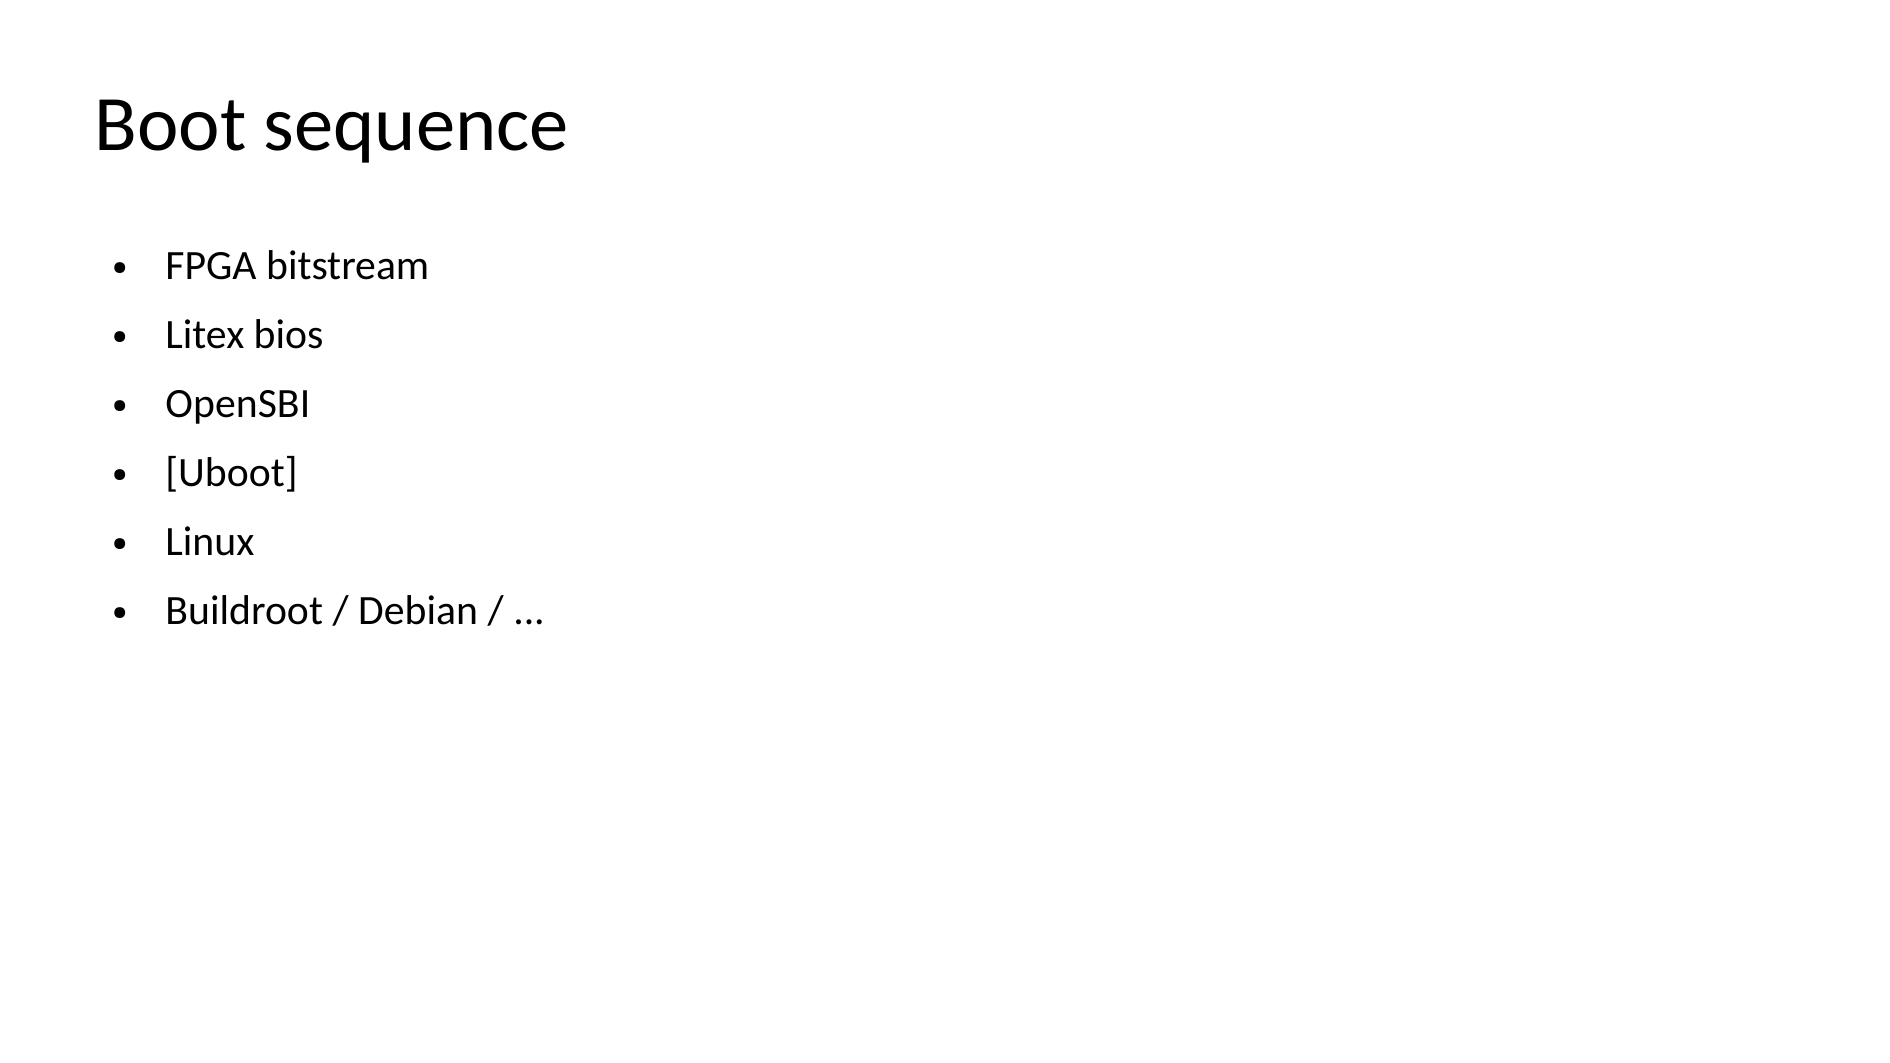

# Boot sequence
FPGA bitstream
Litex bios
OpenSBI
[Uboot]
Linux
Buildroot / Debian / ...